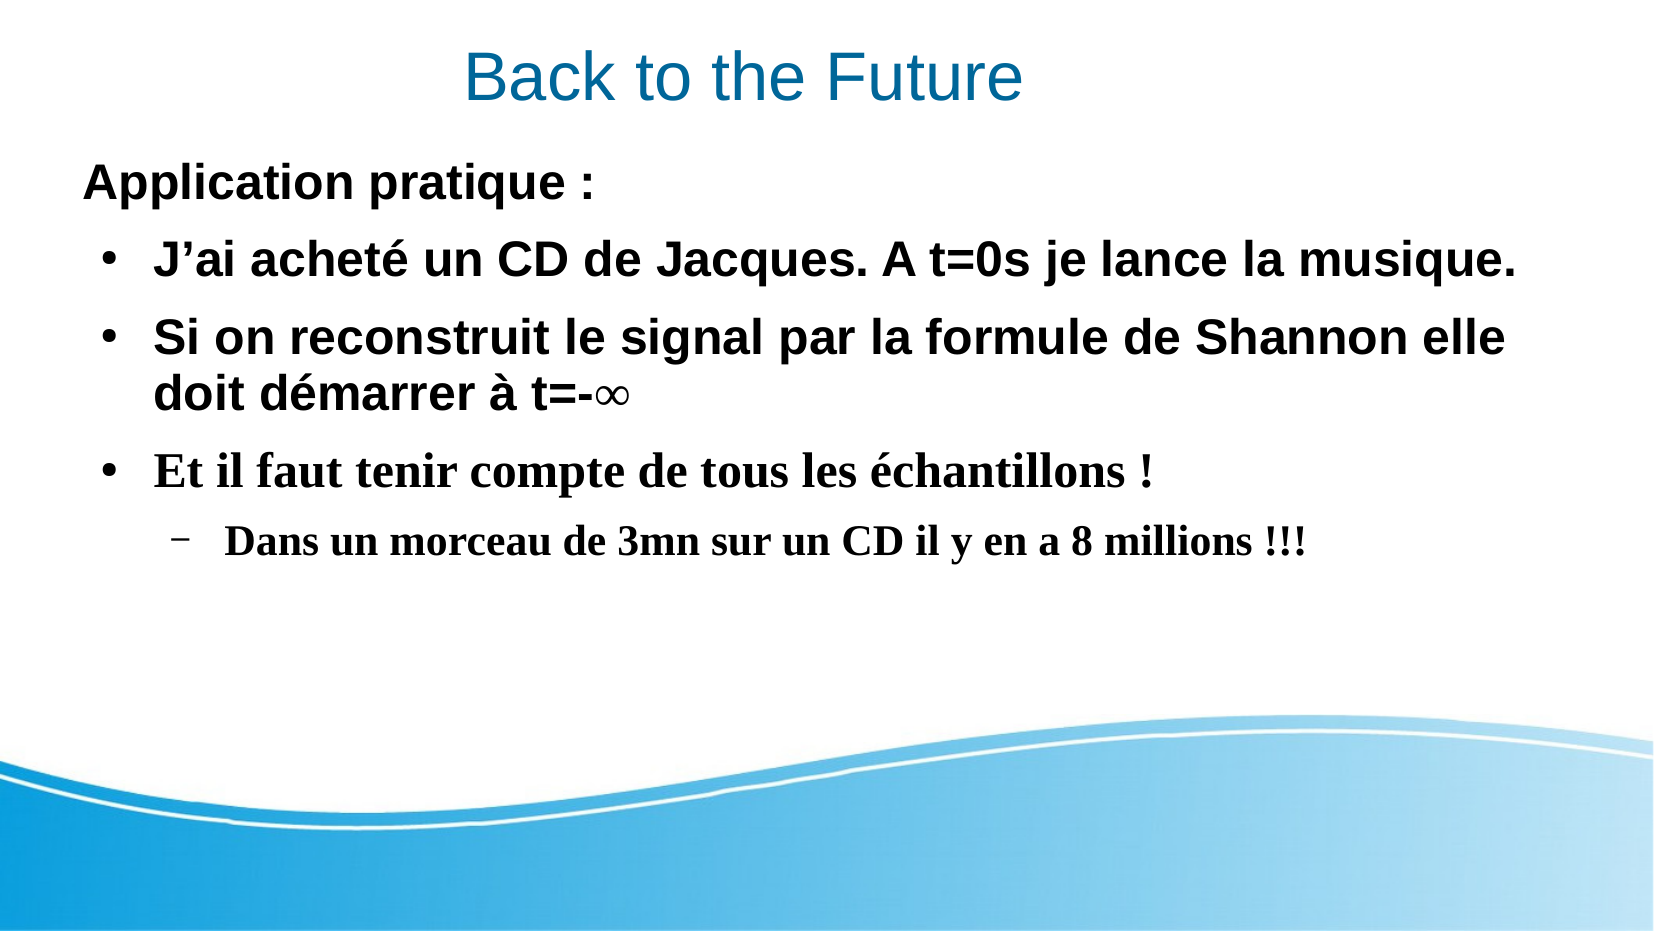

# Back to the Future
Application pratique :
J’ai acheté un CD de Jacques. A t=0s je lance la musique.
Si on reconstruit le signal par la formule de Shannon elle doit démarrer à t=-∞
Et il faut tenir compte de tous les échantillons !
Dans un morceau de 3mn sur un CD il y en a 8 millions !!!